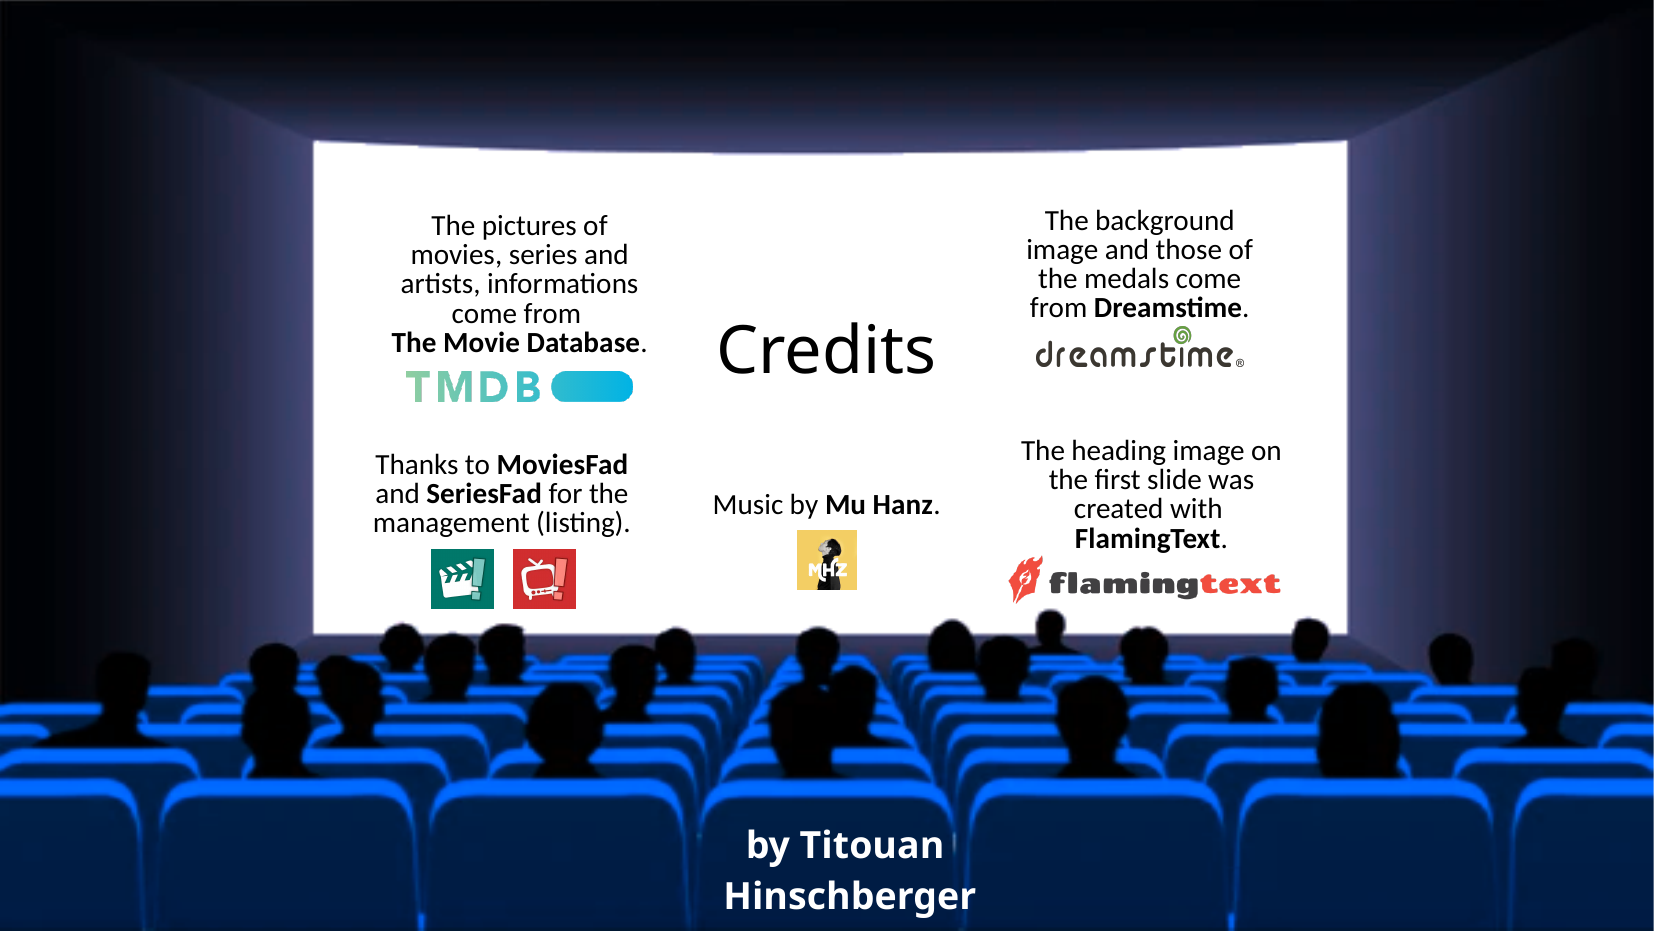

The pictures of movies, series and artists, informations come from The Movie Database.
The background image and those of the medals come from Dreamstime.
Credits
The heading image on the first slide was created with FlamingText.
Music by Mu Hanz.
Thanks to MoviesFad and SeriesFad for the management (listing).